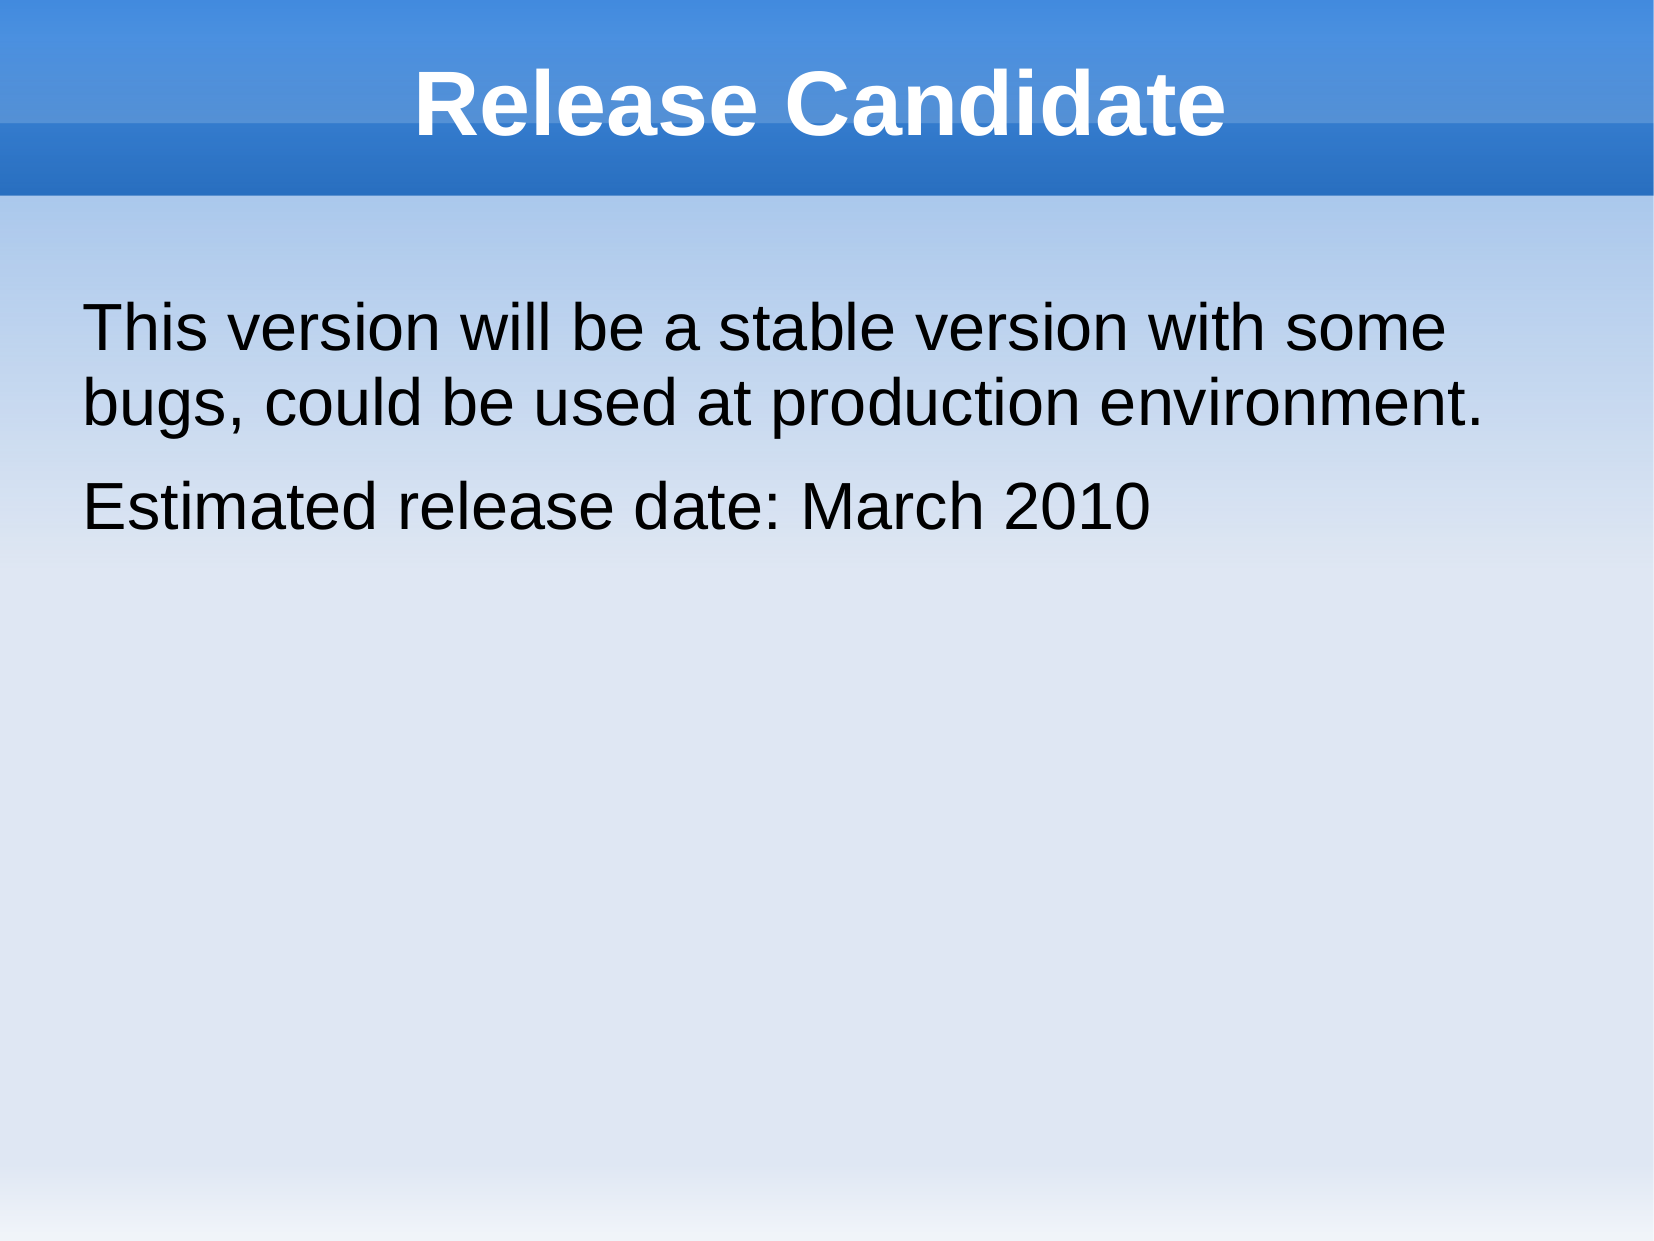

# Release Candidate
This version will be a stable version with some bugs, could be used at production environment.
Estimated release date: March 2010